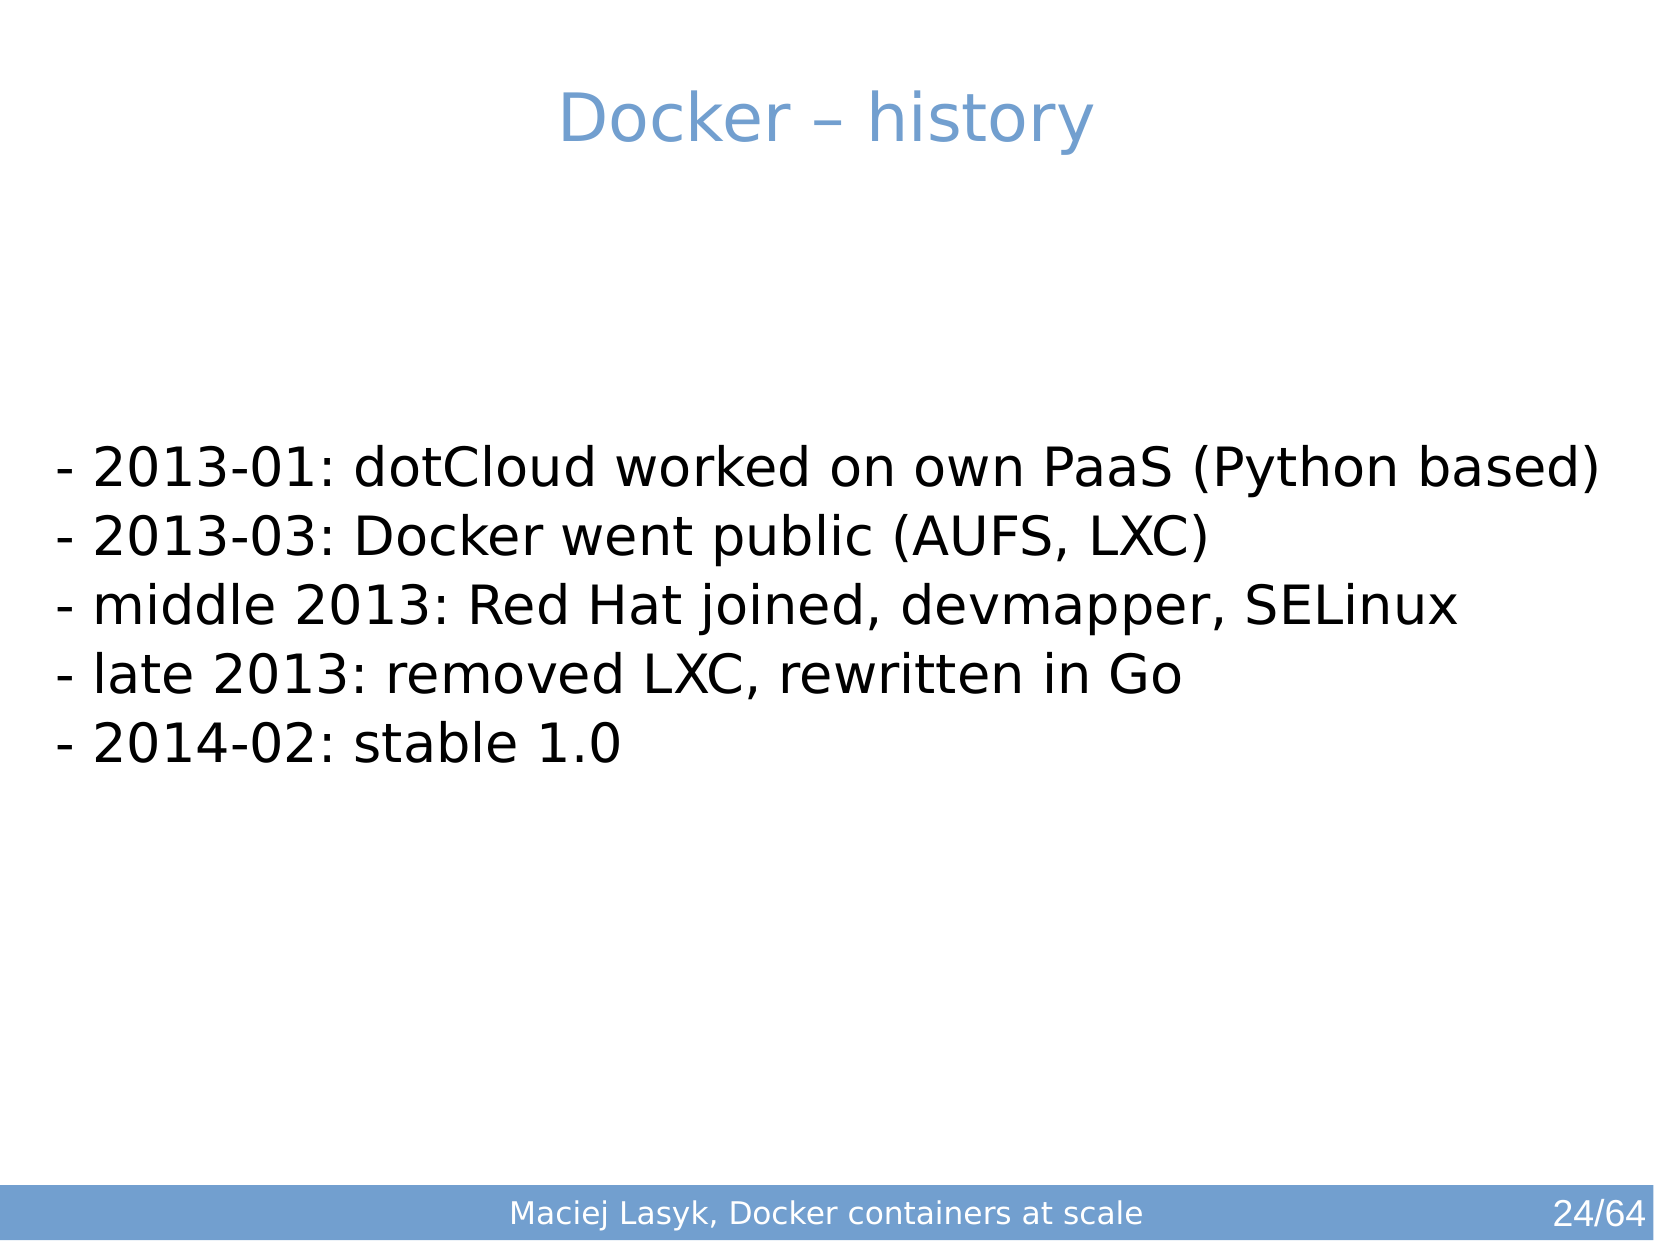

Docker – history
- 2013-01: dotCloud worked on own PaaS (Python based)
- 2013-03: Docker went public (AUFS, LXC)
- middle 2013: Red Hat joined, devmapper, SELinux
- late 2013: removed LXC, rewritten in Go
- 2014-02: stable 1.0
 24/64
Maciej Lasyk, Docker containers at scale